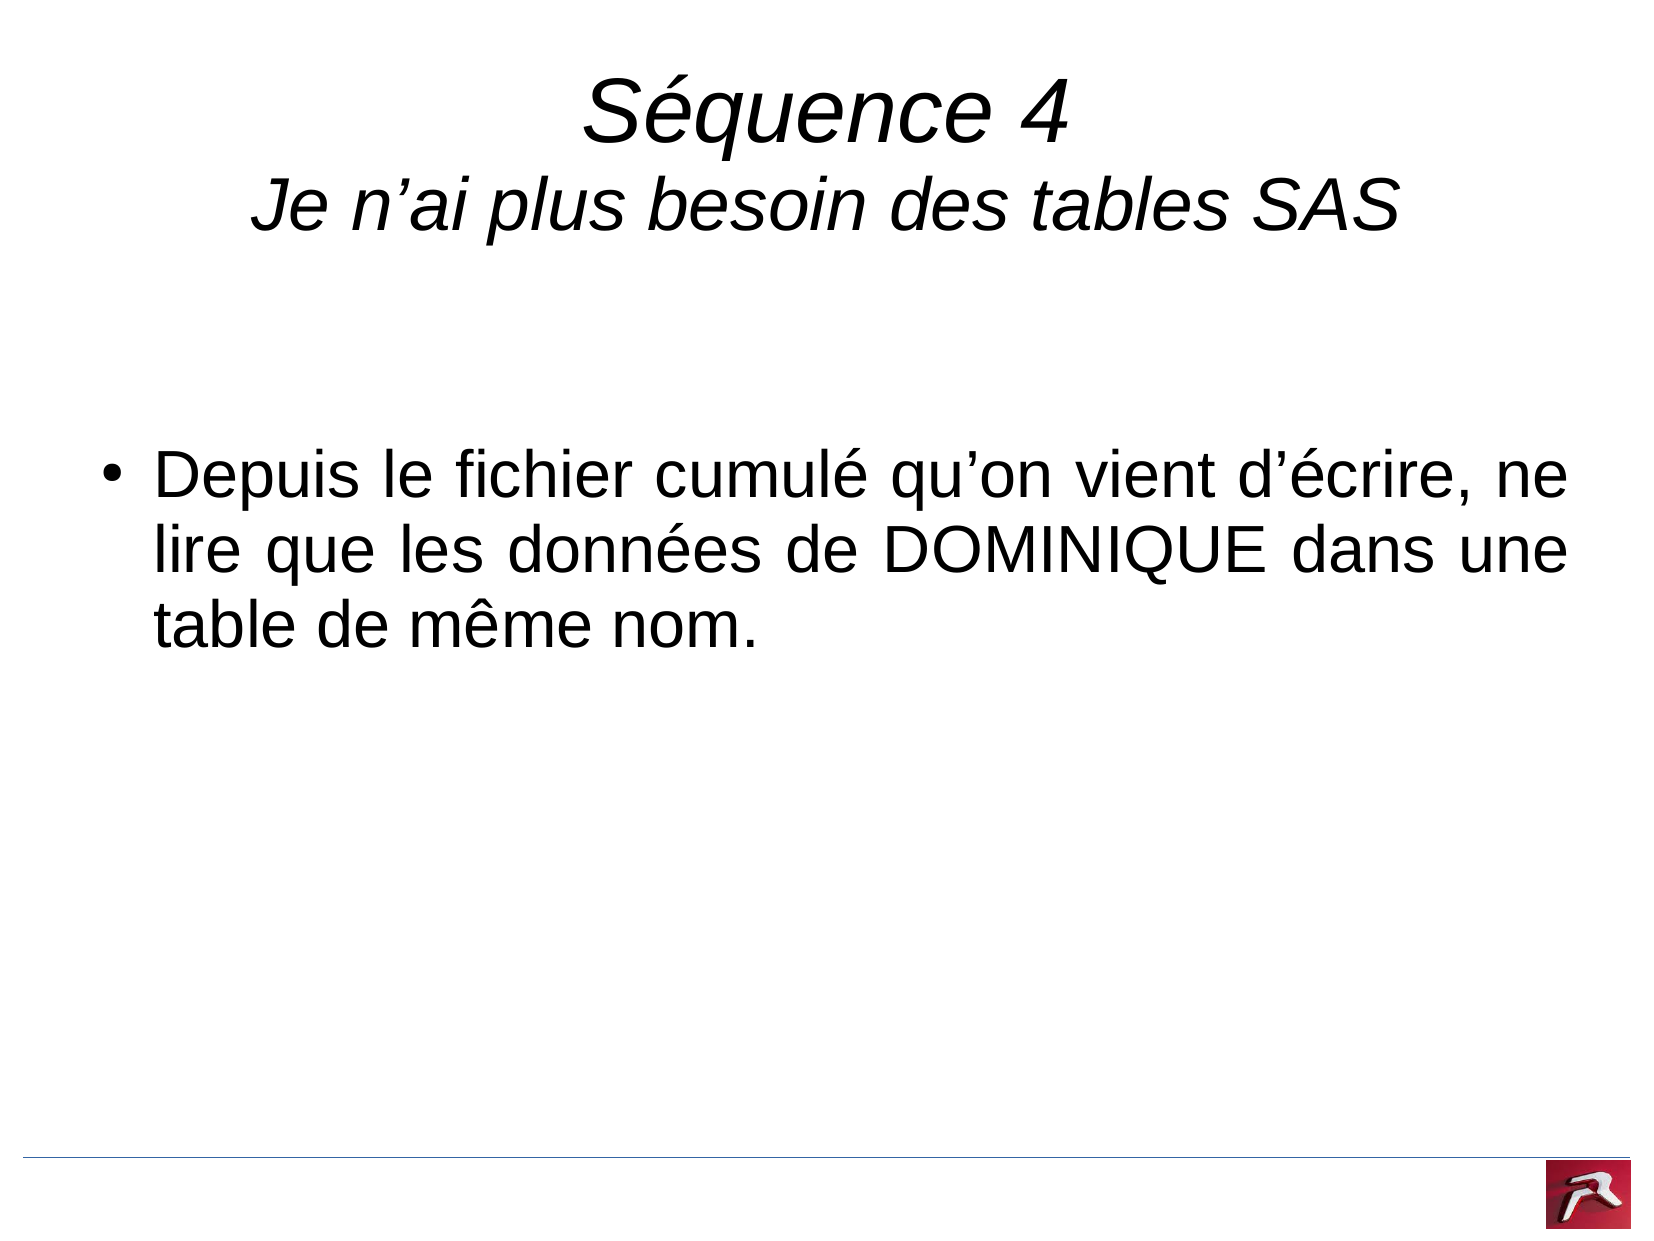

# Séquence 4 Je n’ai plus besoin des tables SAS
Depuis le fichier cumulé qu’on vient d’écrire, ne lire que les données de DOMINIQUE dans une table de même nom.